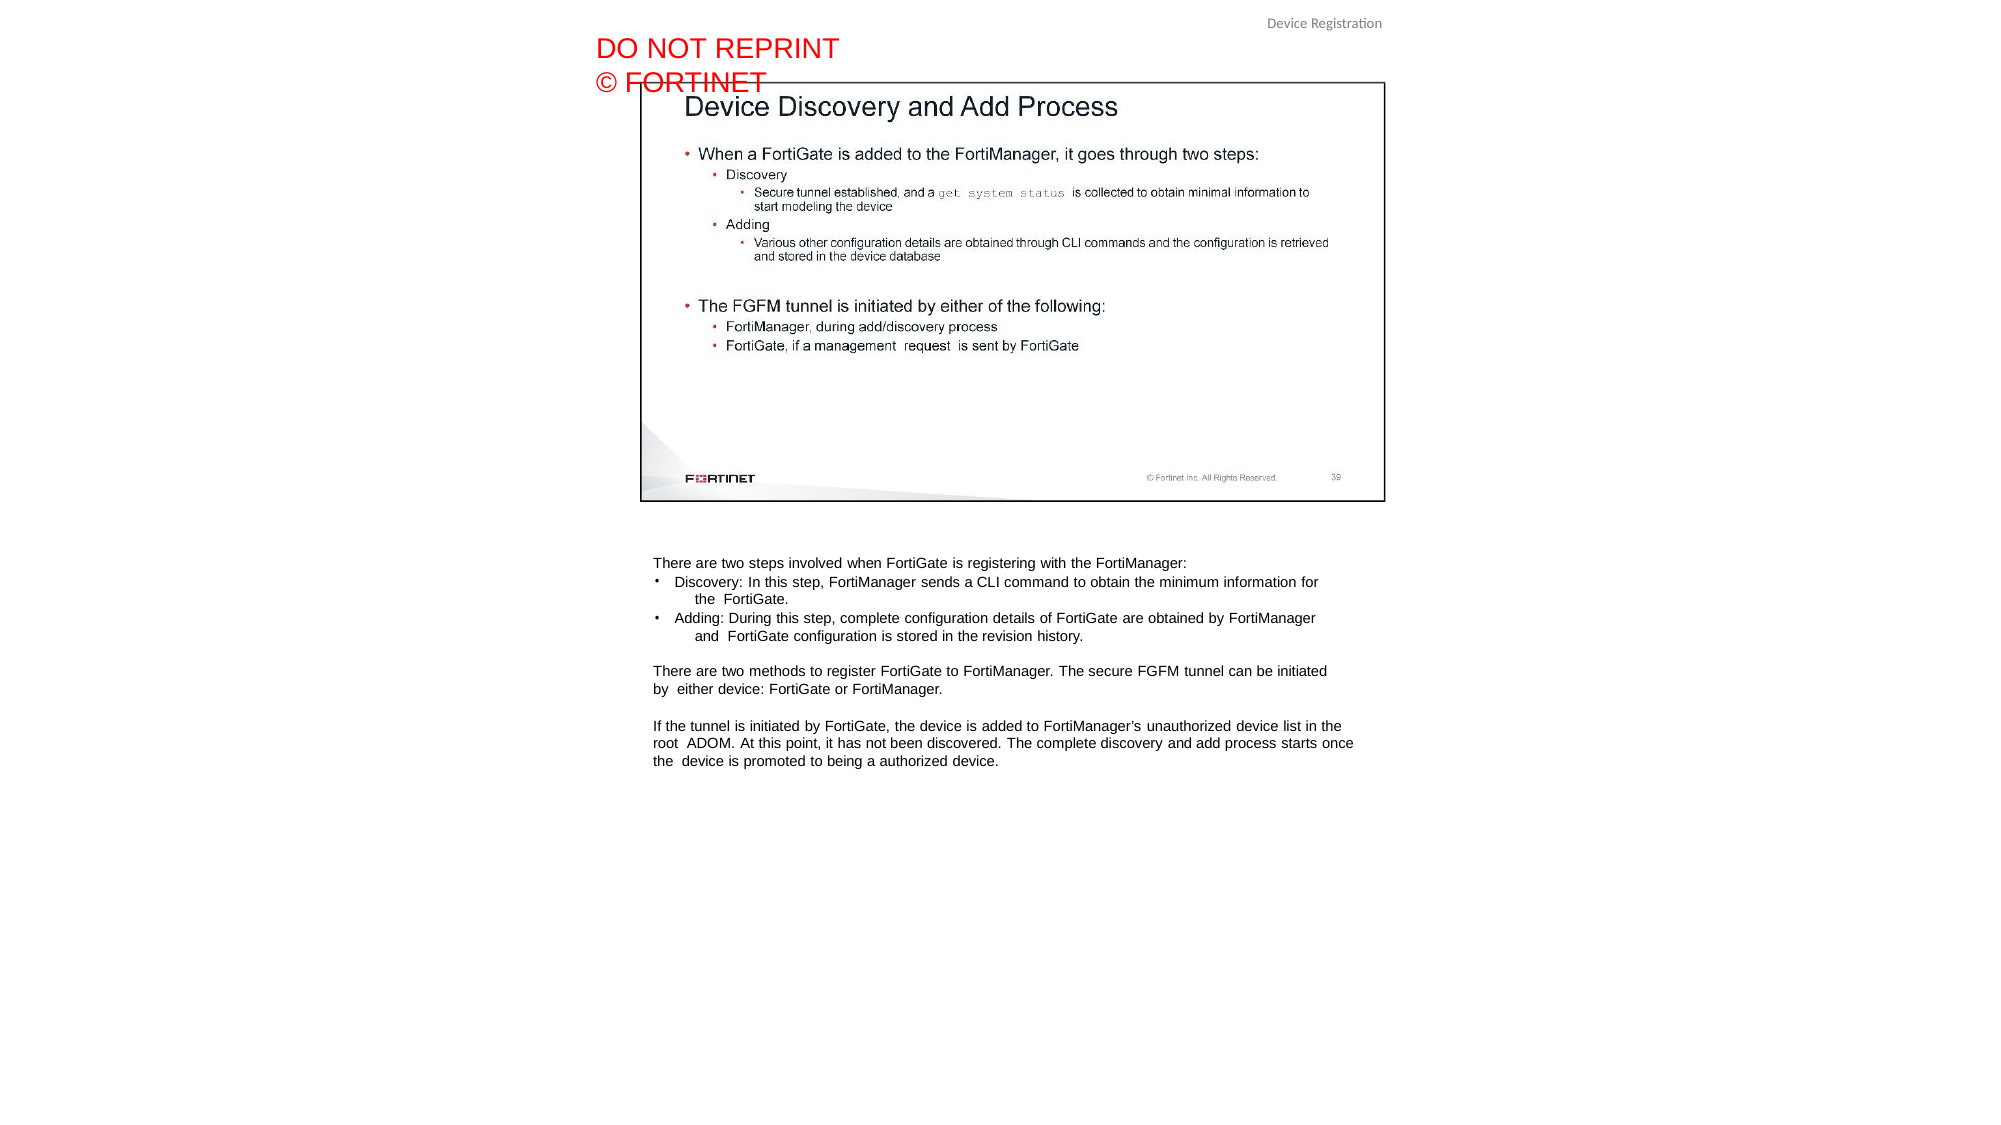

Device Registration
DO NOT REPRINT
© FORTINET
There are two steps involved when FortiGate is registering with the FortiManager:
Discovery: In this step, FortiManager sends a CLI command to obtain the minimum information for the FortiGate.
Adding: During this step, complete configuration details of FortiGate are obtained by FortiManager and FortiGate configuration is stored in the revision history.
There are two methods to register FortiGate to FortiManager. The secure FGFM tunnel can be initiated by either device: FortiGate or FortiManager.
If the tunnel is initiated by FortiGate, the device is added to FortiManager’s unauthorized device list in the root ADOM. At this point, it has not been discovered. The complete discovery and add process starts once the device is promoted to being a authorized device.
FortiManager 6.2 Study Guide